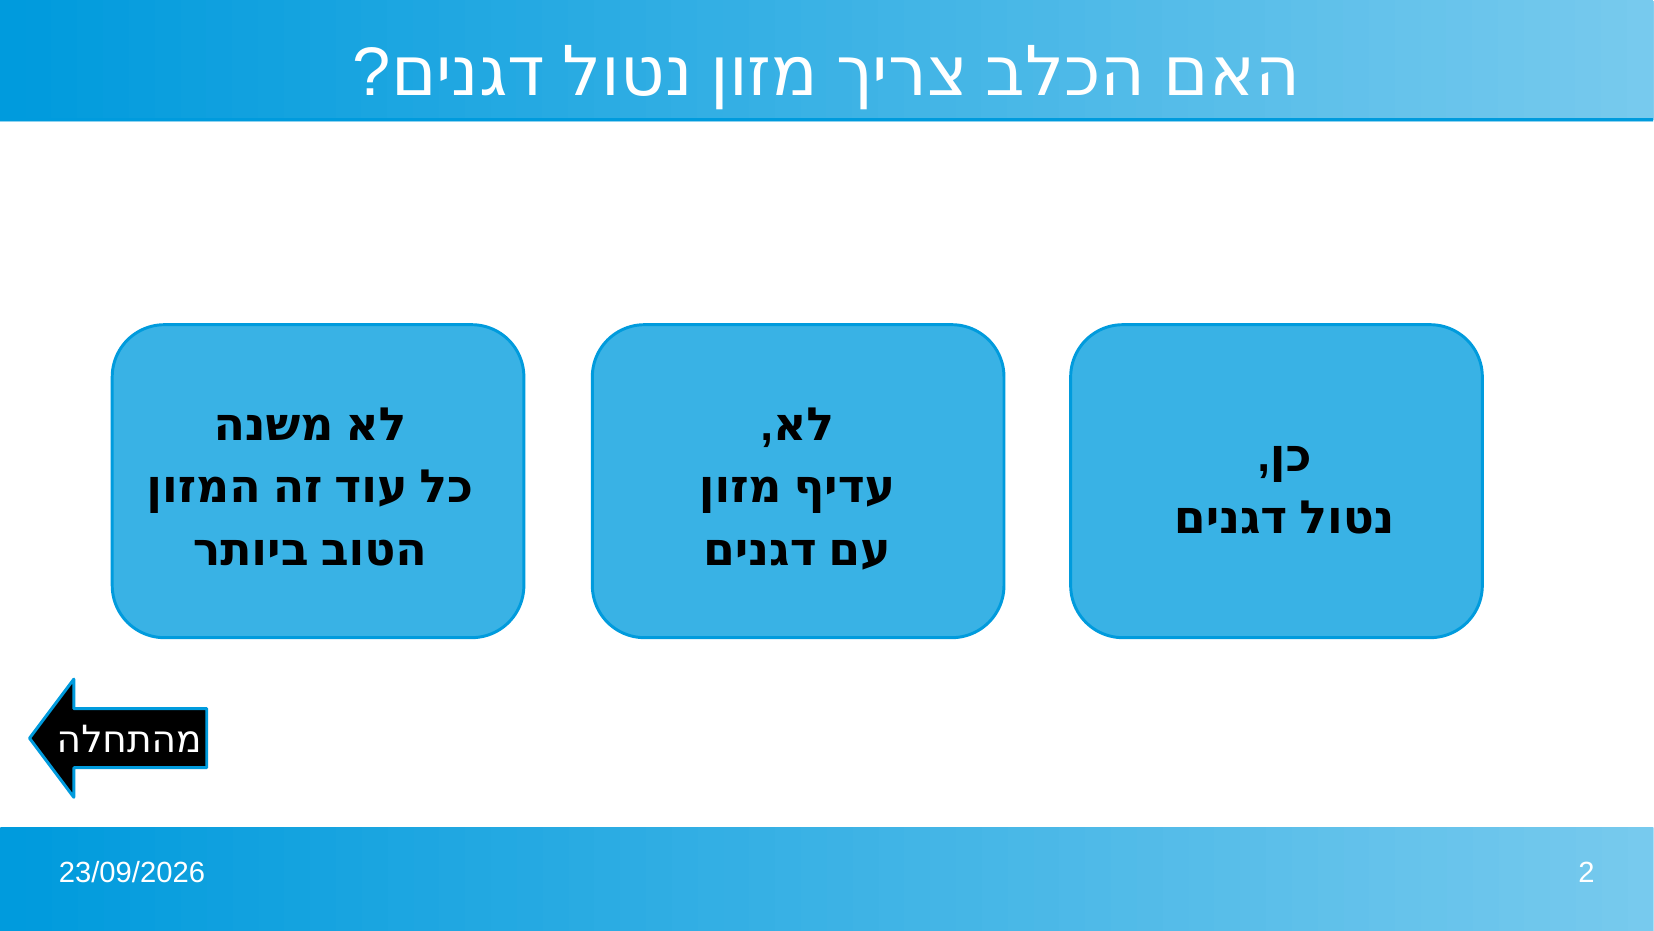

# ?האם הכלב צריך מזון נטול דגנים
נטול דגנים
לא משנה
כל עוד זה המזון הטוב ביותר
,לא
עדיף מזון עם דגנים
,כן
נטול דגנים
מהתחלה
2